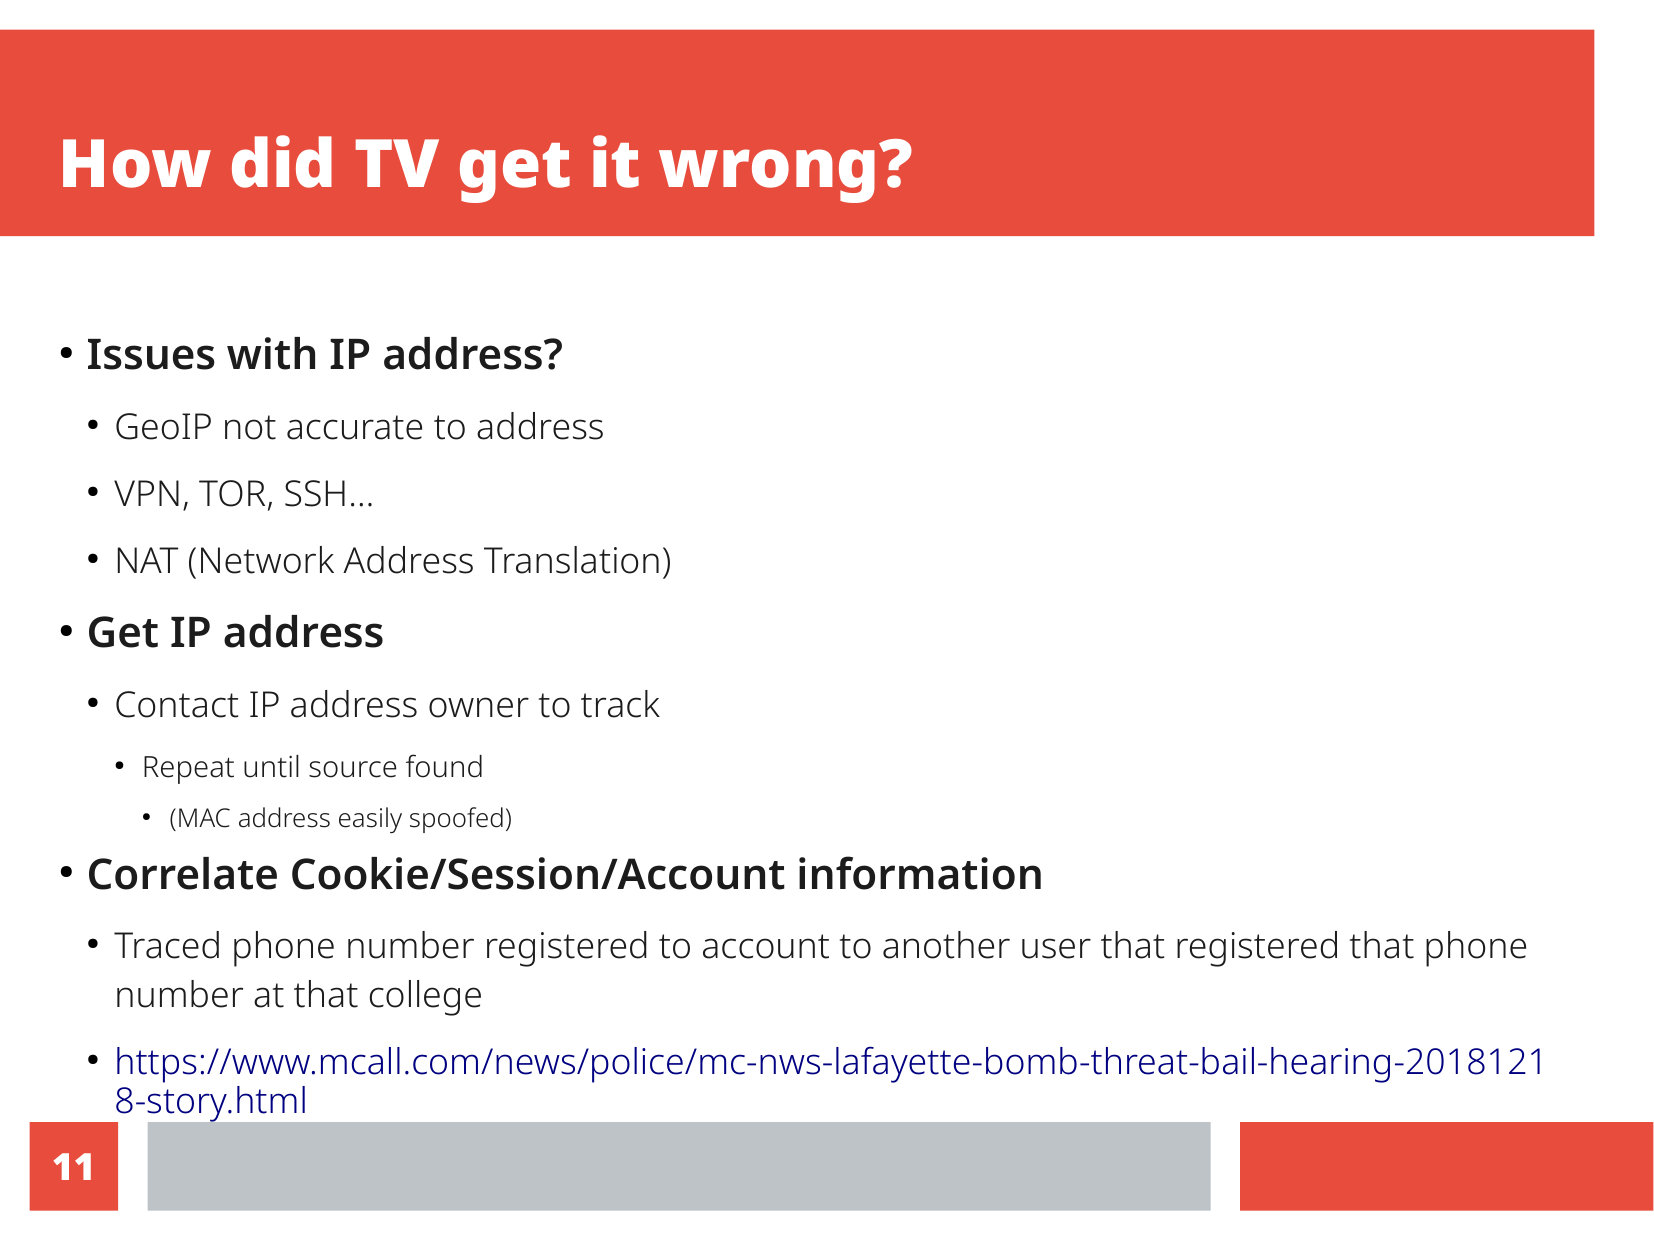

# How did TV get it wrong?
Issues with IP address?
GeoIP not accurate to address
VPN, TOR, SSH…
NAT (Network Address Translation)
Get IP address
Contact IP address owner to track
Repeat until source found
(MAC address easily spoofed)
Correlate Cookie/Session/Account information
Traced phone number registered to account to another user that registered that phone number at that college
https://www.mcall.com/news/police/mc-nws-lafayette-bomb-threat-bail-hearing-20181218-story.html
11